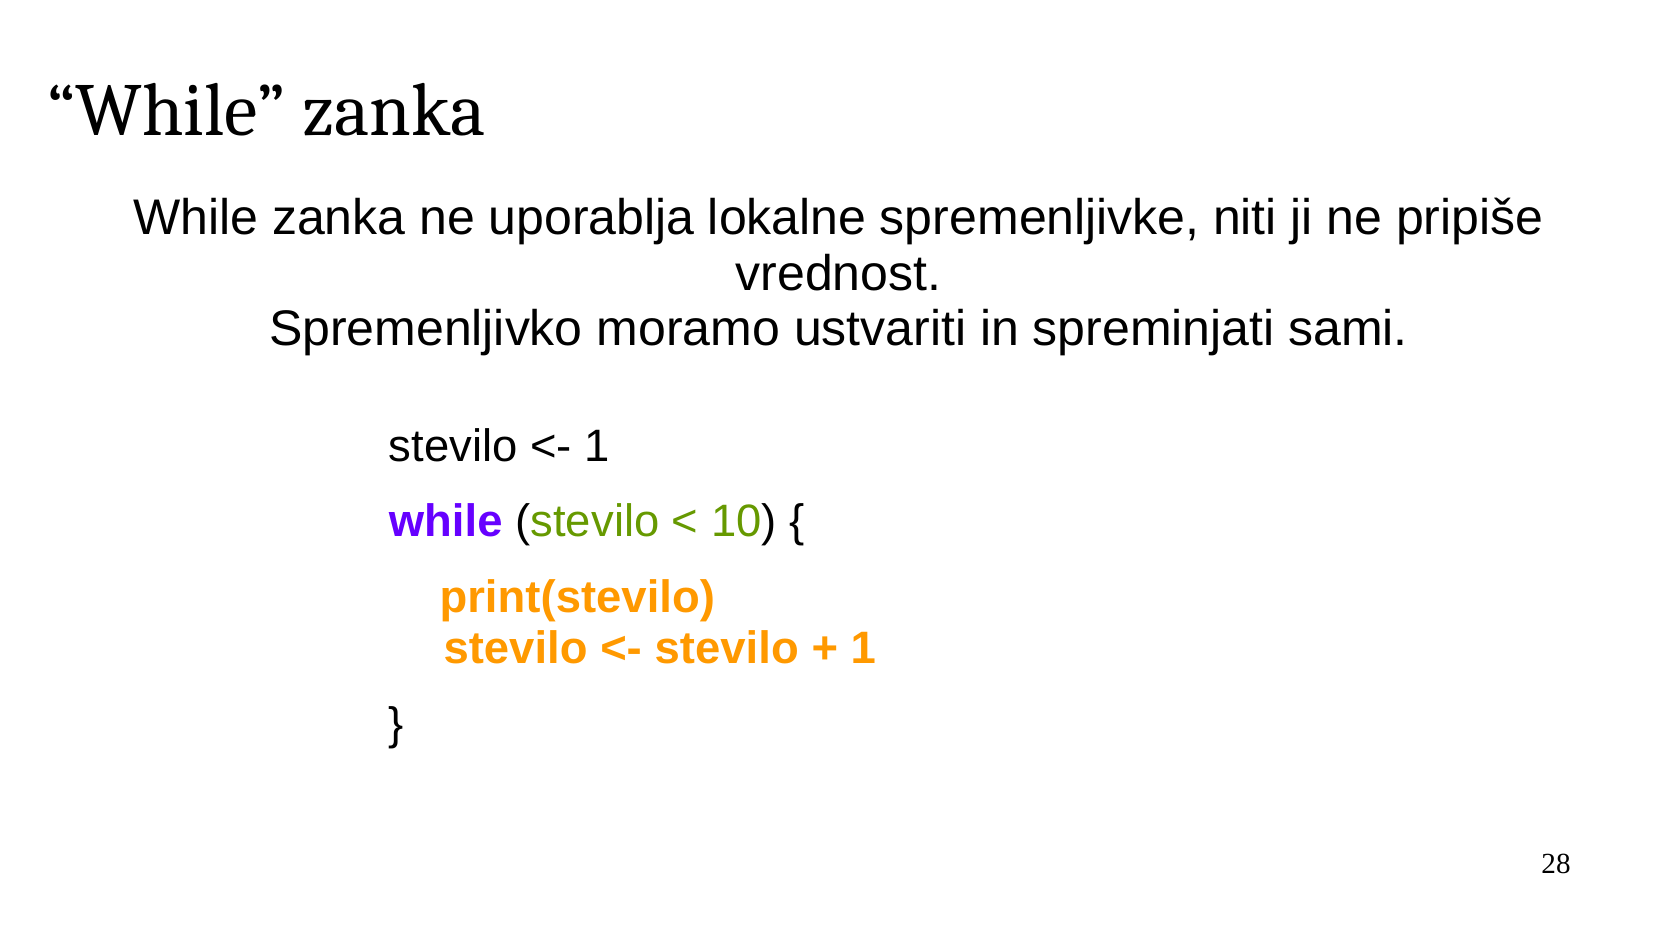

# “While” zanka
While zanka ne uporablja lokalne spremenljivke, niti ji ne pripiše vrednost.
Spremenljivko moramo ustvariti in spreminjati sami.
 stevilo <- 1
 while (stevilo < 10) {
 print(stevilo)
					 stevilo <- stevilo + 1
 }
28